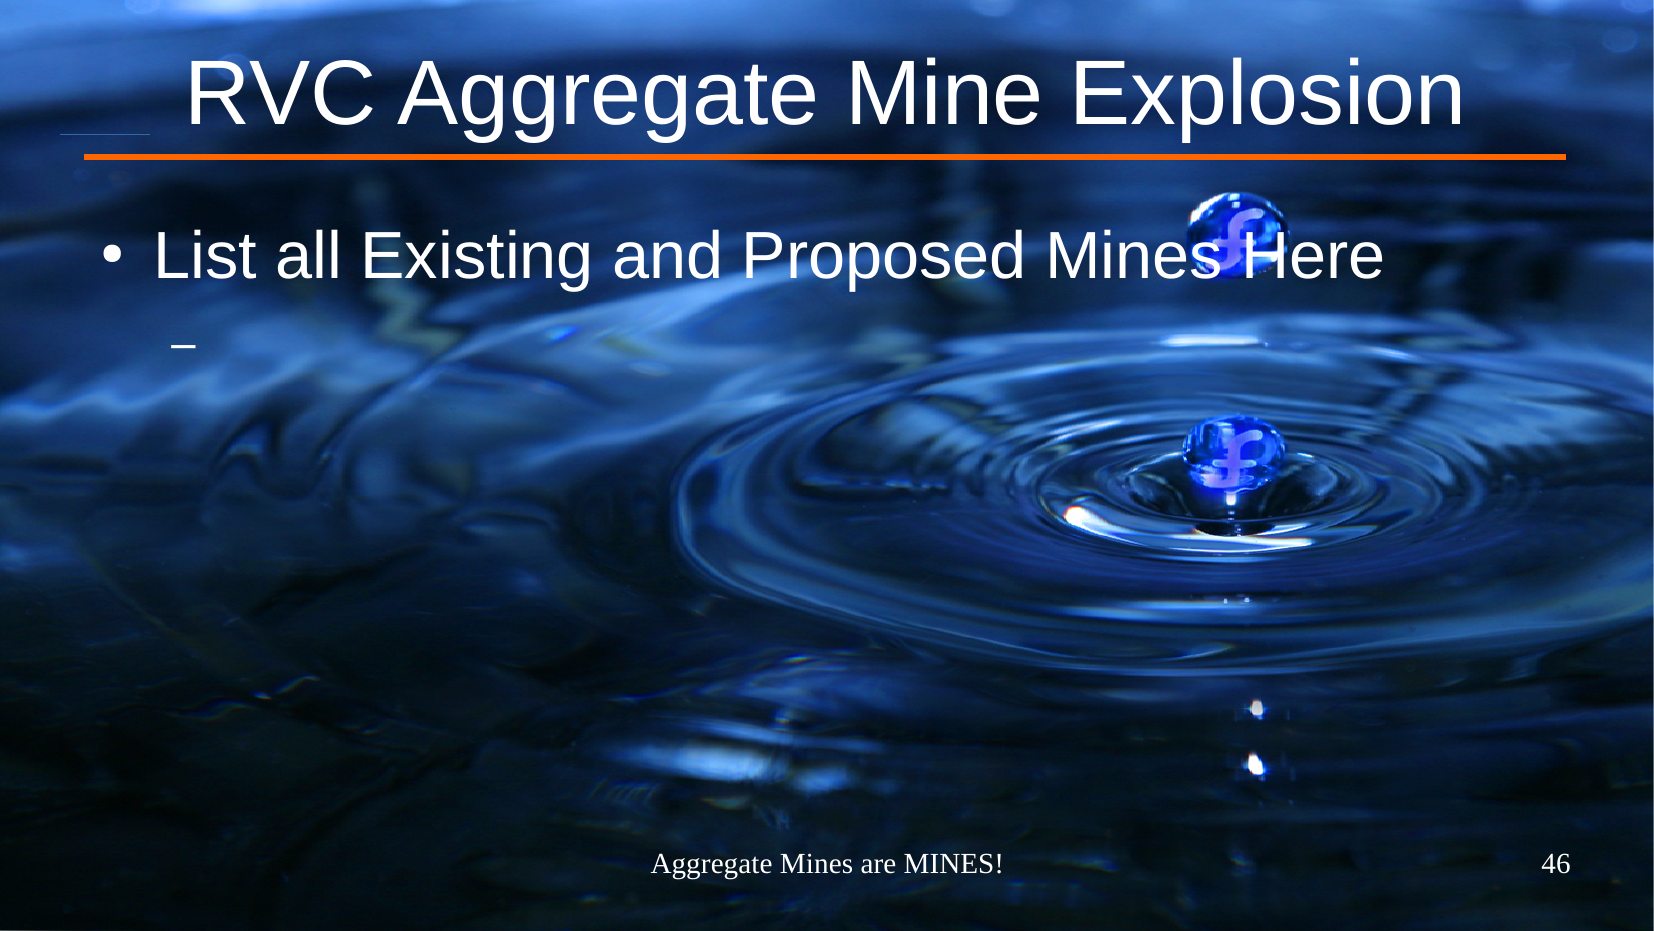

# RVC Aggregate Mine Explosion
List all Existing and Proposed Mines Here
Aggregate Mines are MINES!
46